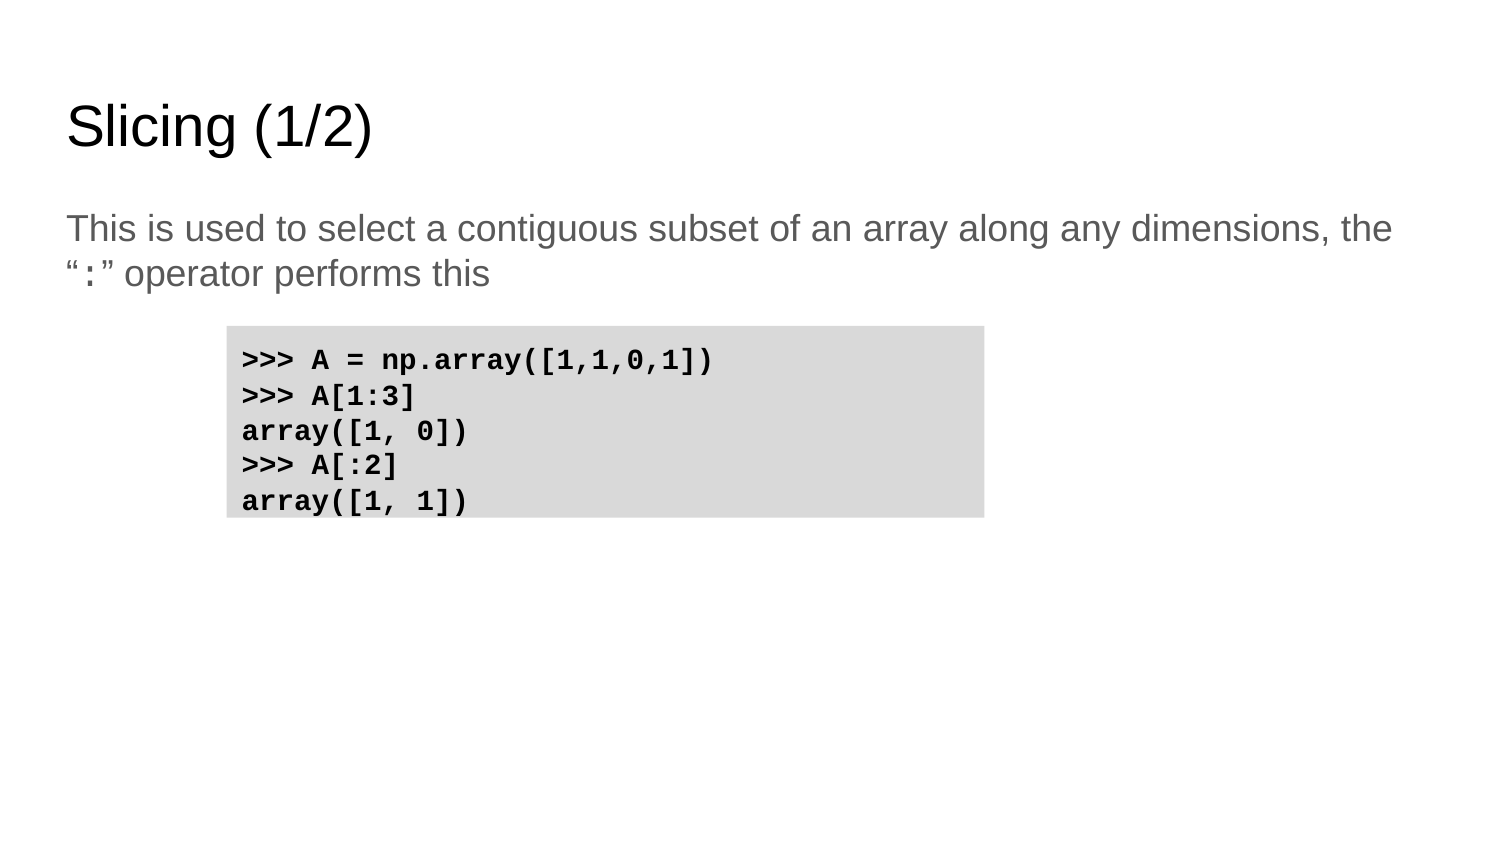

# Slicing (1/2)
This is used to select a contiguous subset of an array along any dimensions, the “:” operator performs this
>>> A = np.array([1,1,0,1])
>>> A[1:3]
array([1, 0])
>>> A[:2]
array([1, 1])